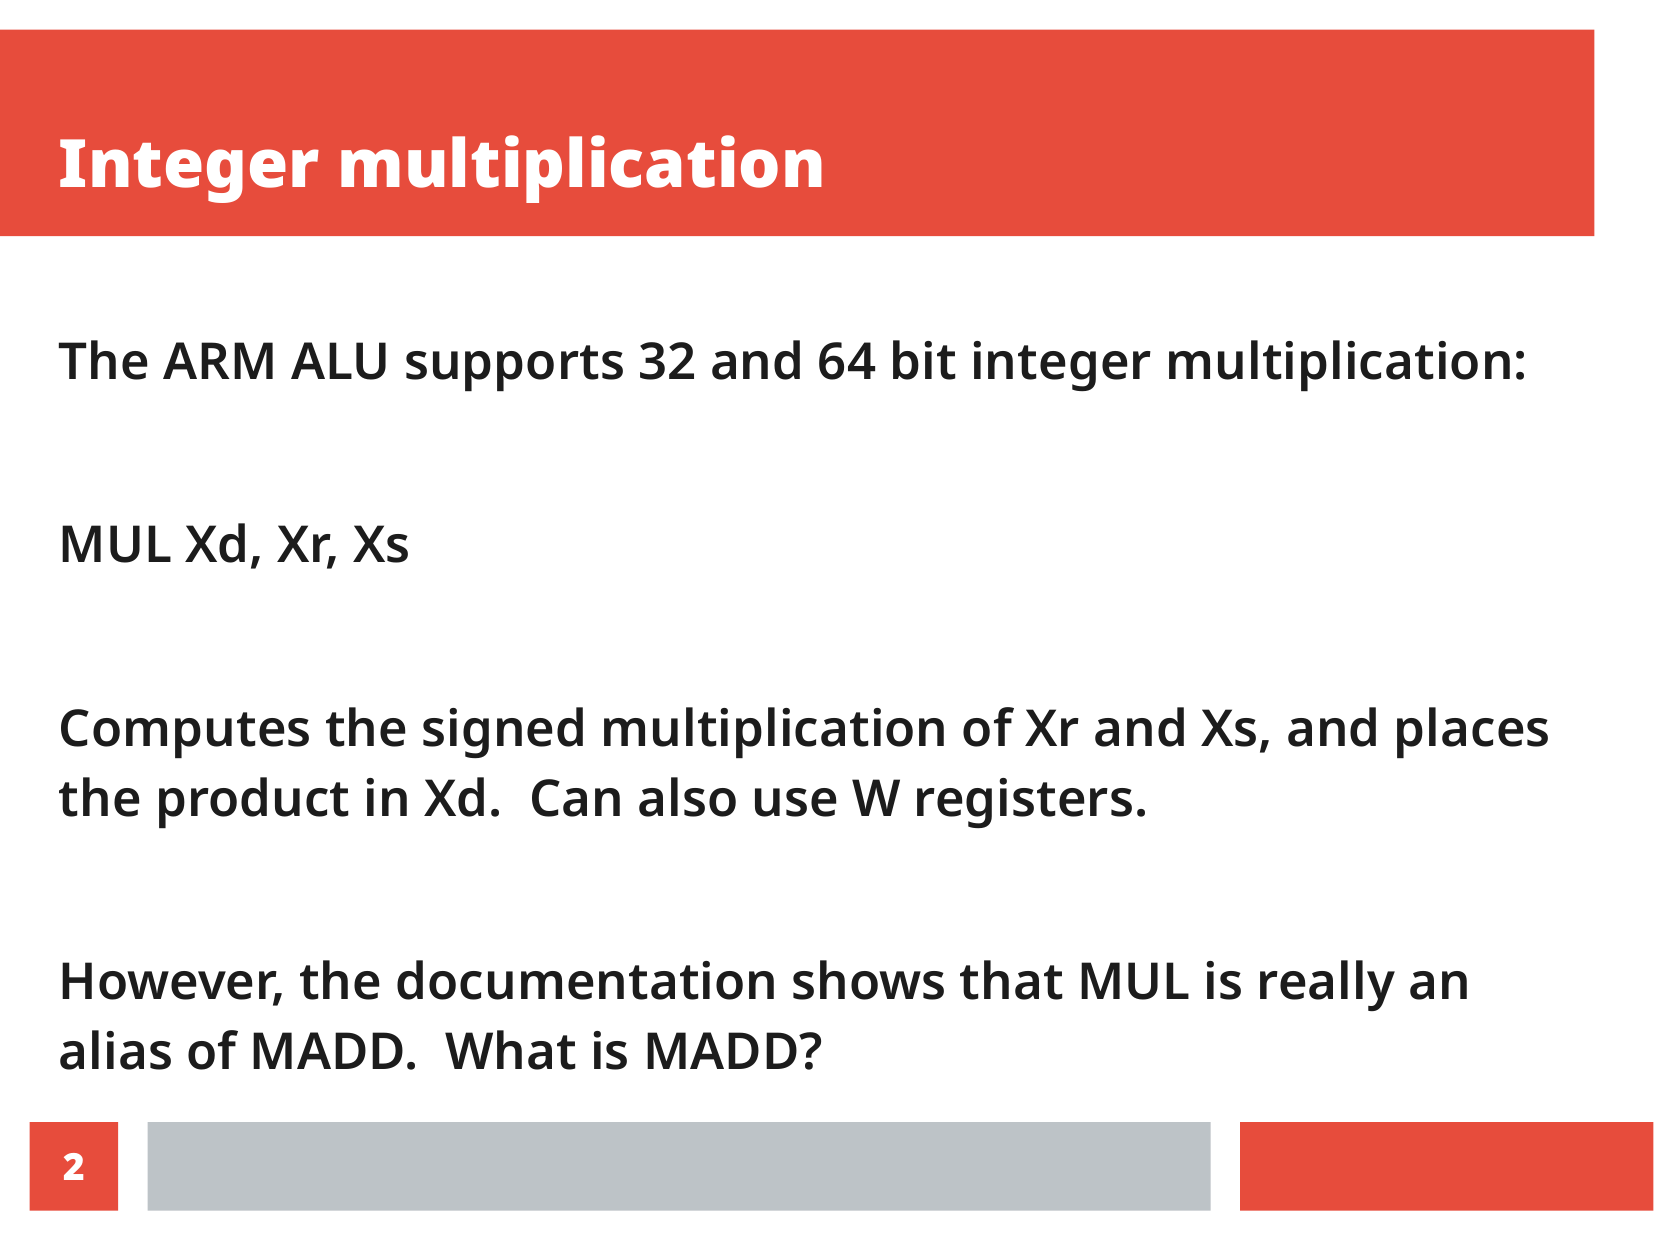

# Integer multiplication
The ARM ALU supports 32 and 64 bit integer multiplication:
MUL Xd, Xr, Xs
Computes the signed multiplication of Xr and Xs, and places the product in Xd. Can also use W registers.
However, the documentation shows that MUL is really an alias of MADD. What is MADD?
2